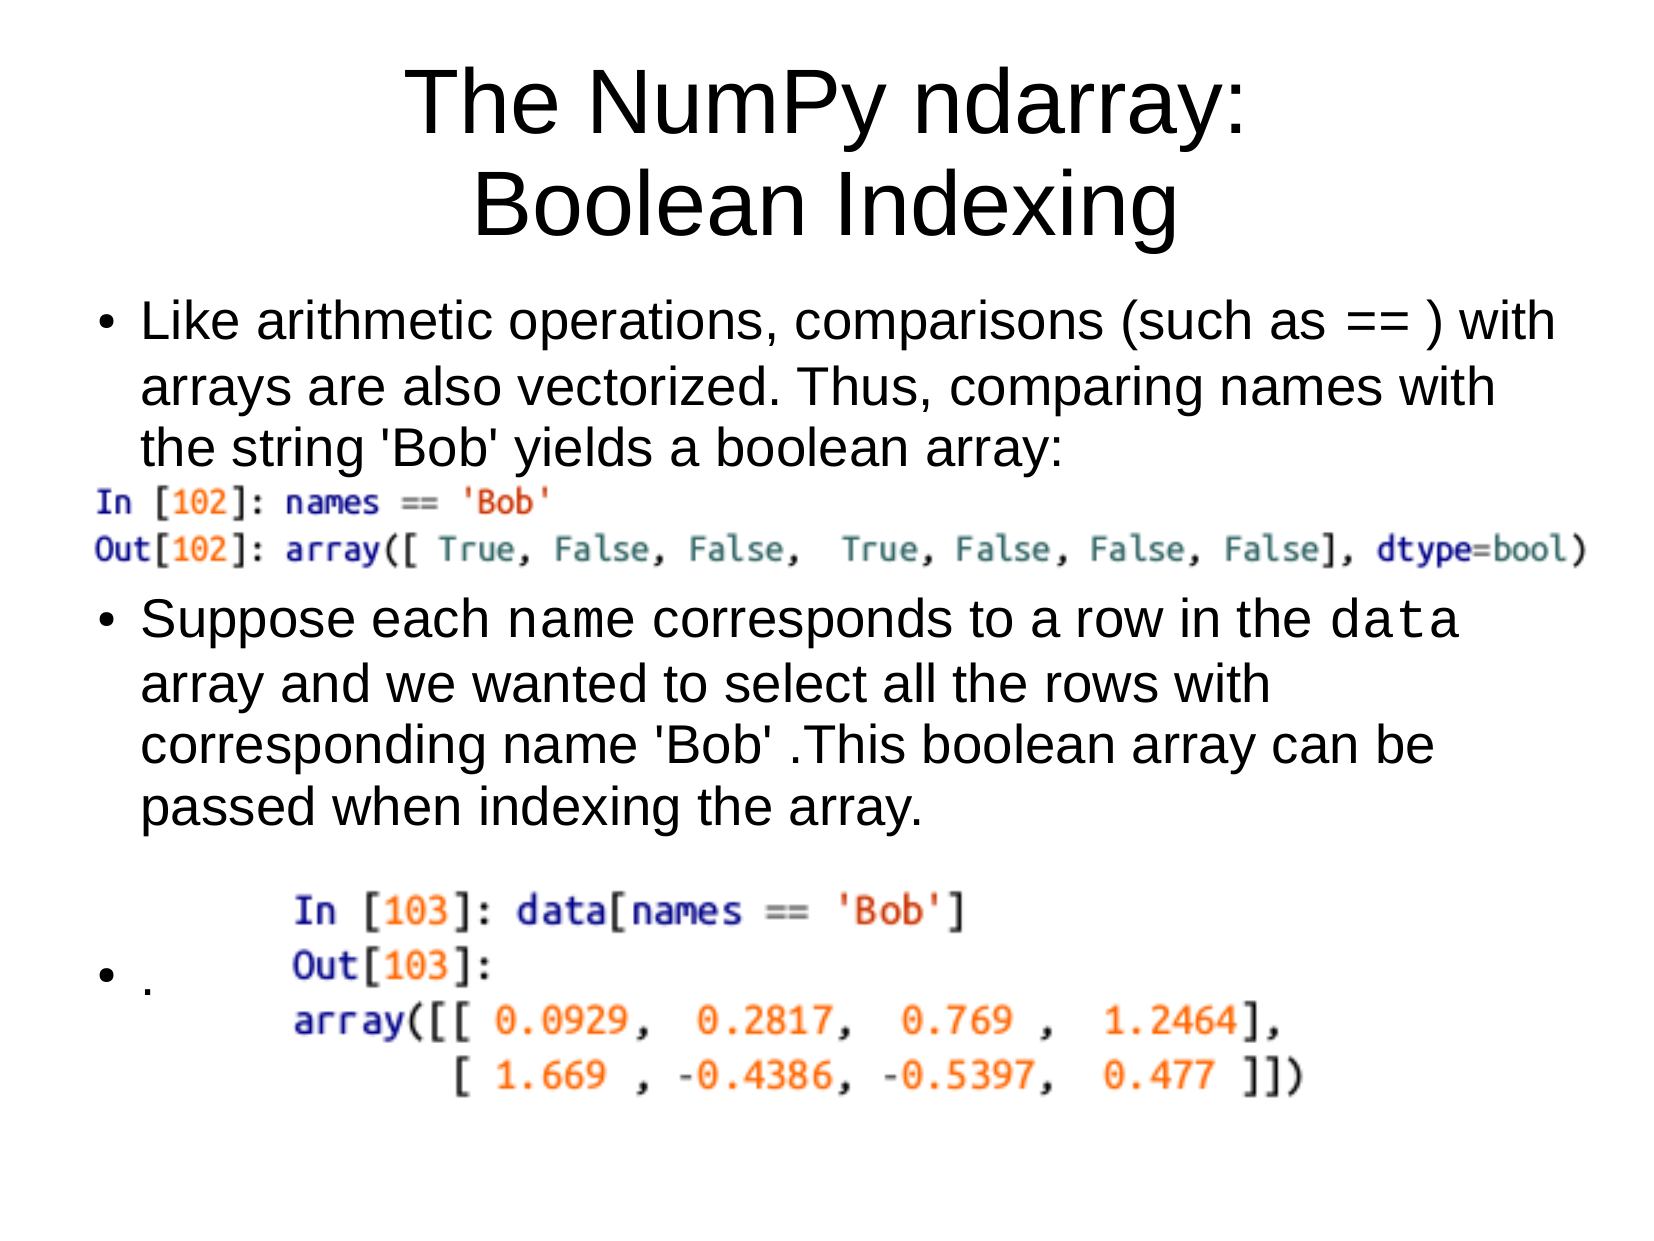

# The NumPy ndarray: Boolean Indexing
Like arithmetic operations, comparisons (such as == ) with arrays are also vectorized. Thus, comparing names with the string 'Bob' yields a boolean array:
Suppose each name corresponds to a row in the data array and we wanted to select all the rows with corresponding name 'Bob' .This boolean array can be passed when indexing the array.
.